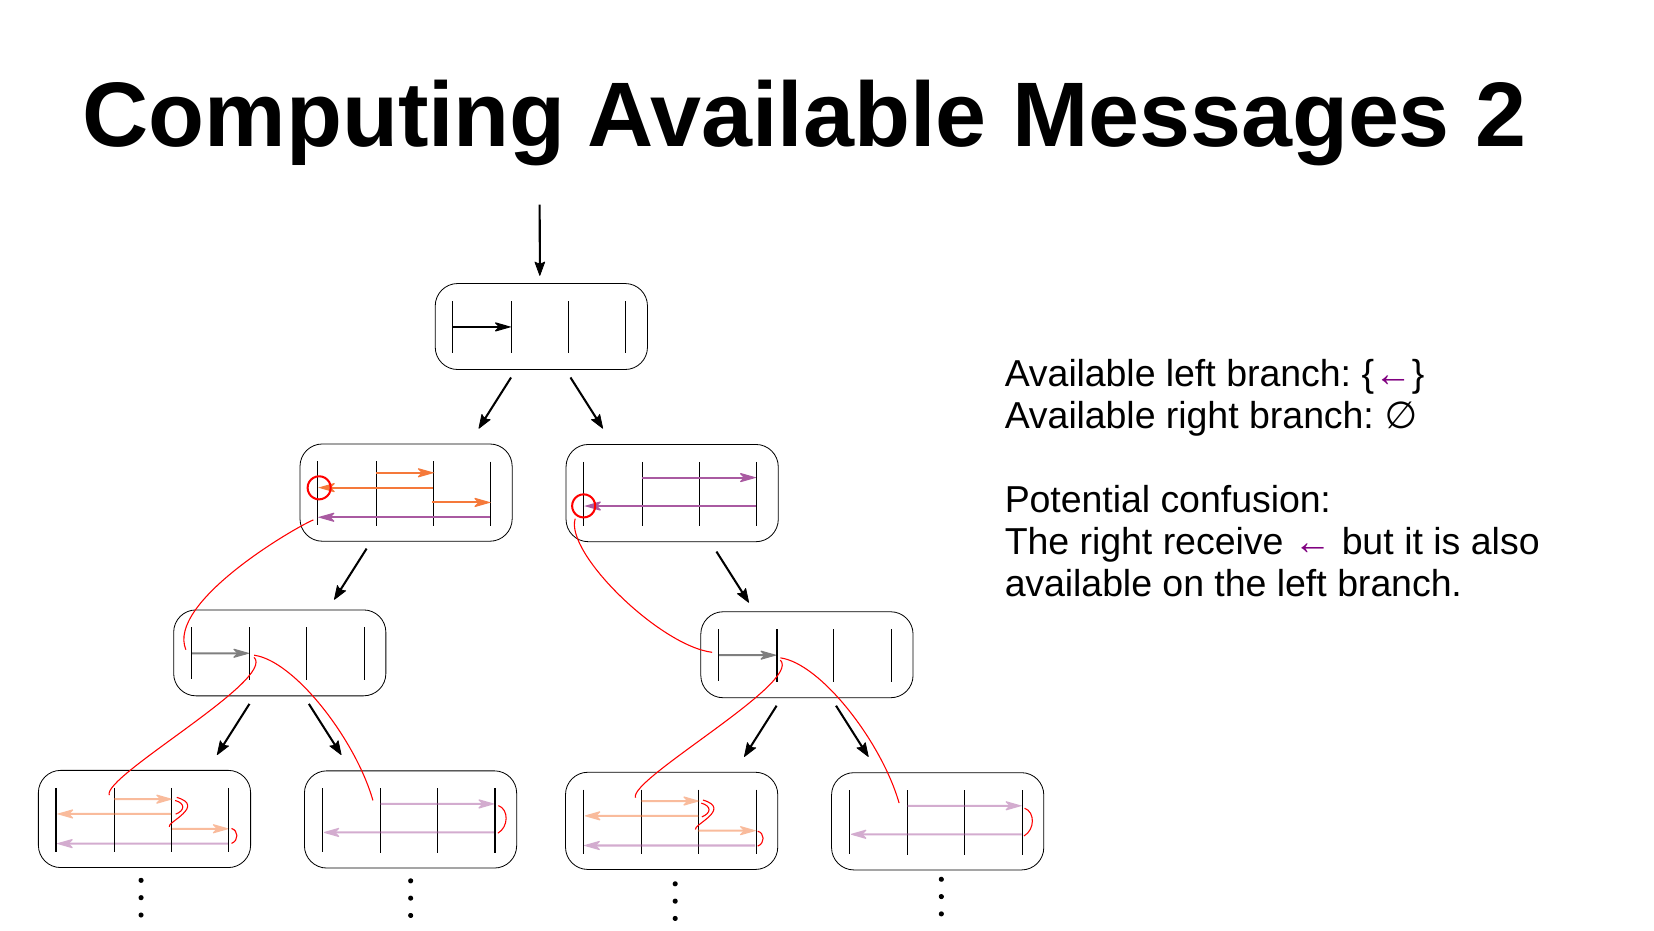

# Computing Available Messages 2
Available left branch: {←}
Available right branch: ∅
Potential confusion:
The right receive ← but it is also available on the left branch.